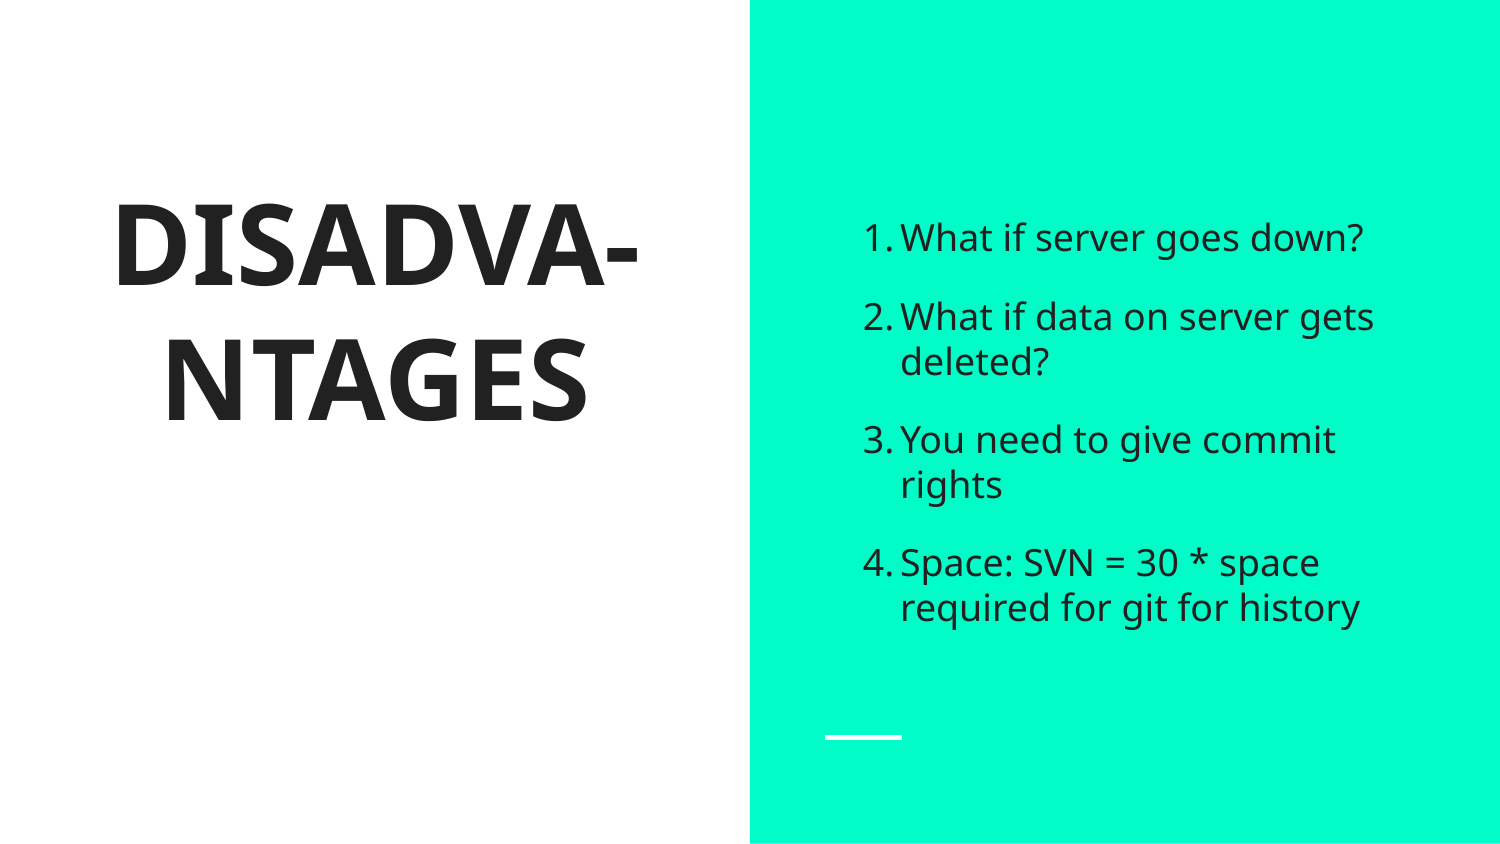

What if server goes down?
What if data on server gets deleted?
You need to give commit rights
Space: SVN = 30 * space required for git for history
# DISADVA-NTAGES